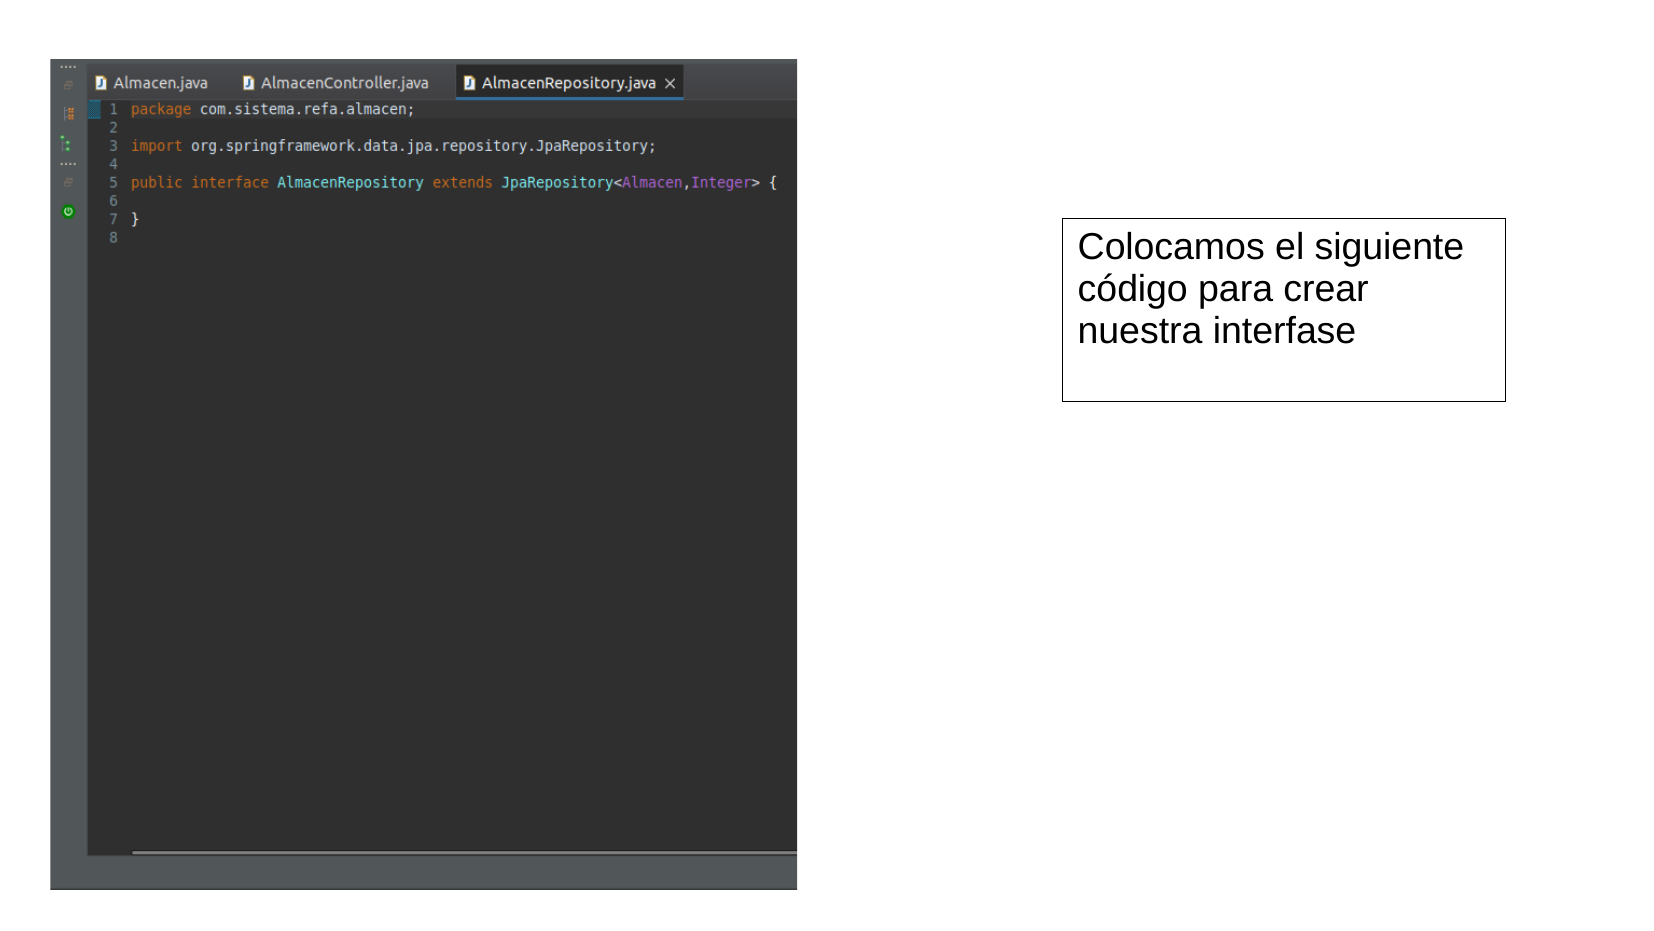

#
Colocamos el siguiente código para crear nuestra interfase